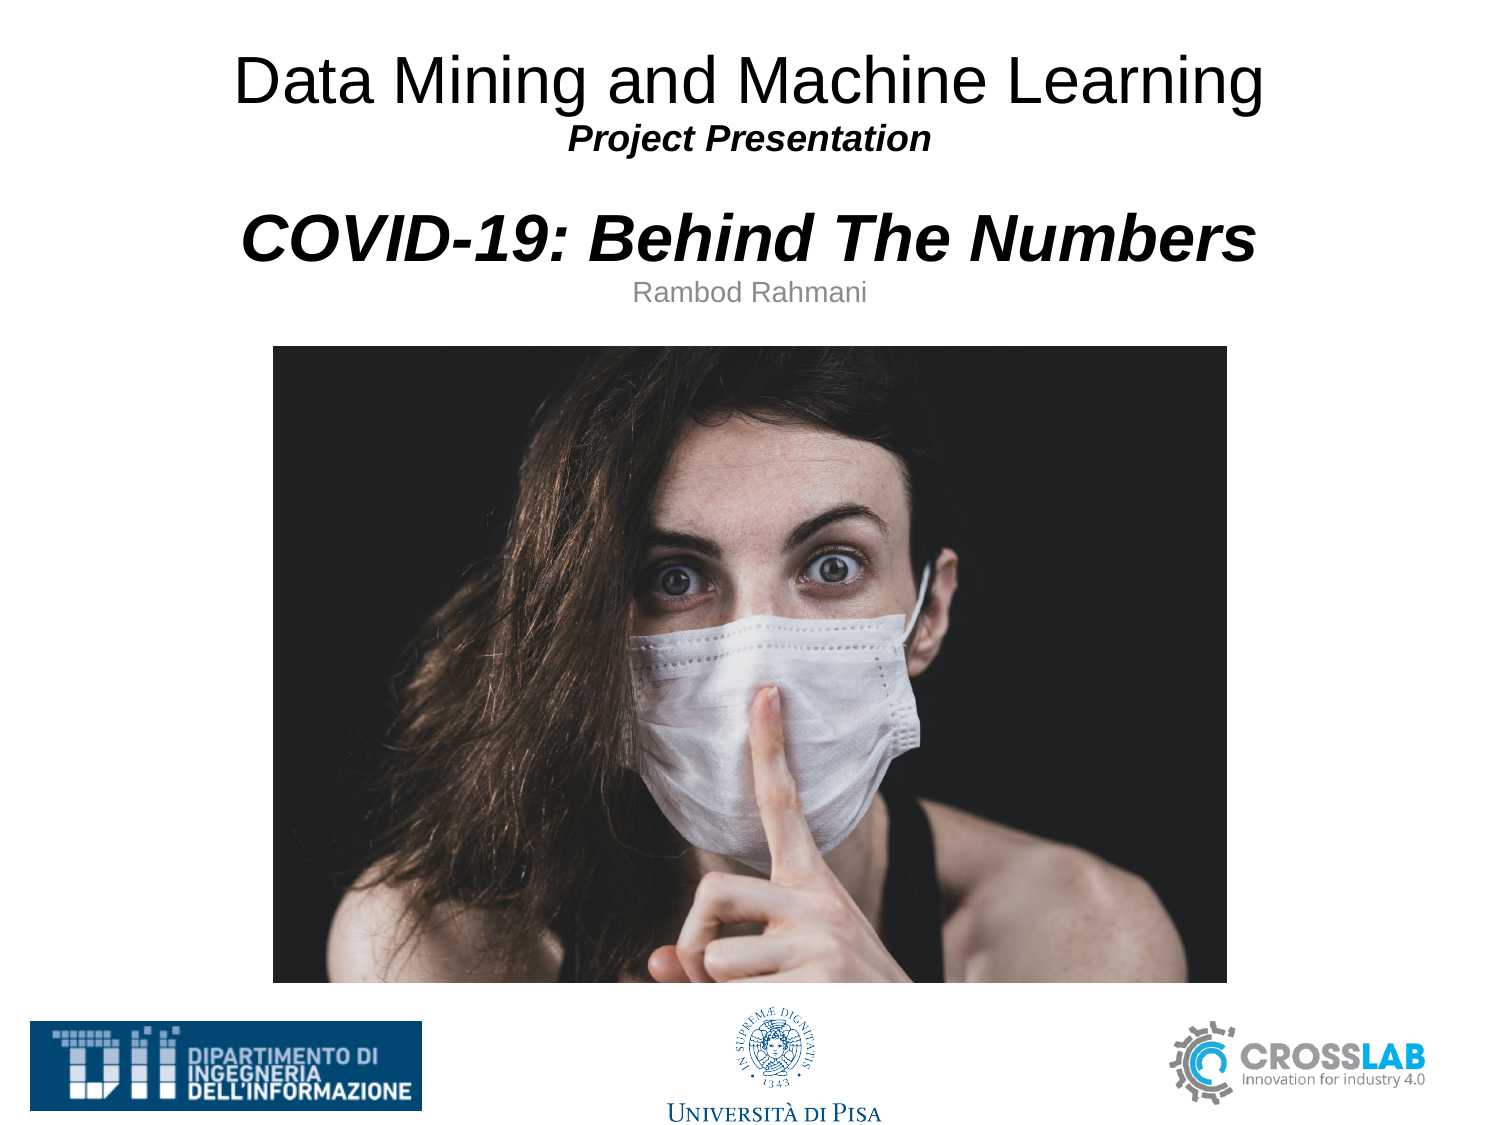

Data Mining and Machine Learning
Project Presentation
COVID-19: Behind The Numbers
Rambod Rahmani